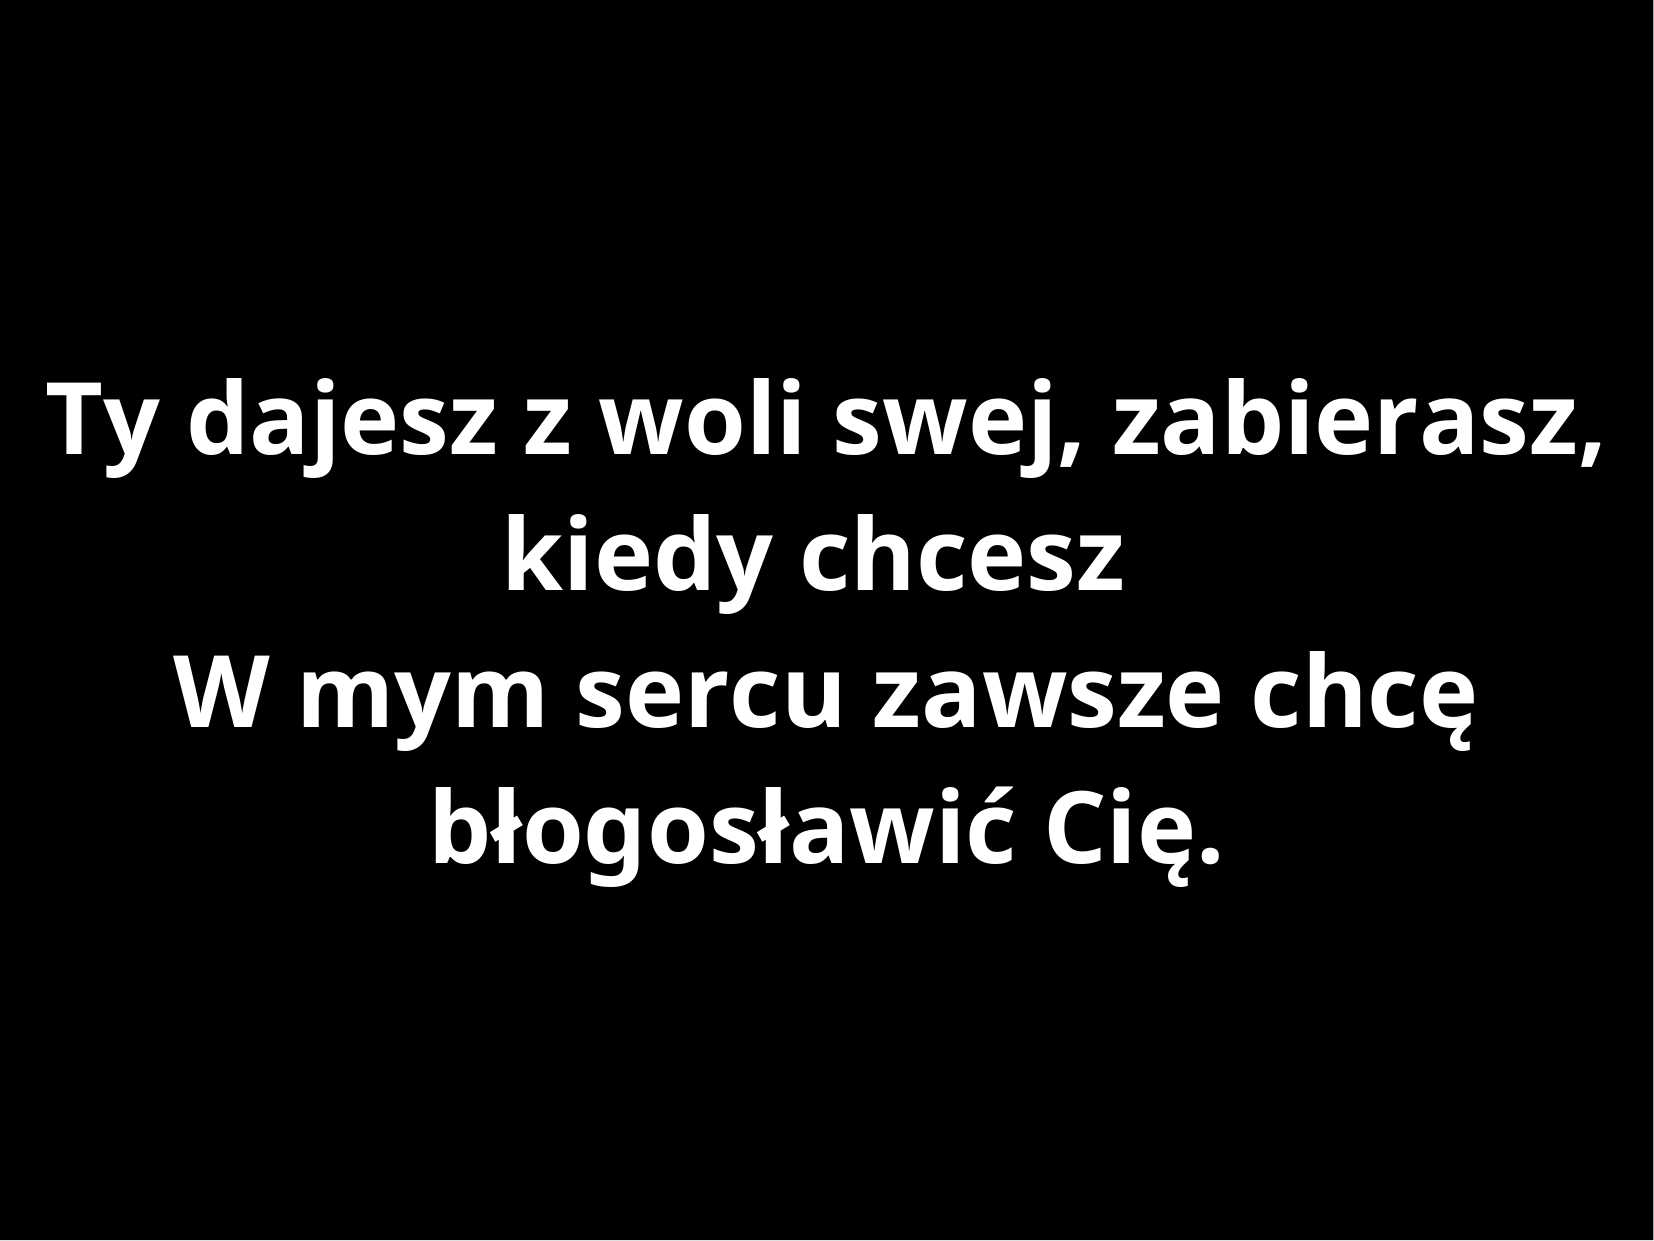

# Ty dajesz z woli swej, zabierasz, kiedy chcesz W mym sercu zawsze chcę błogosławić Cię.